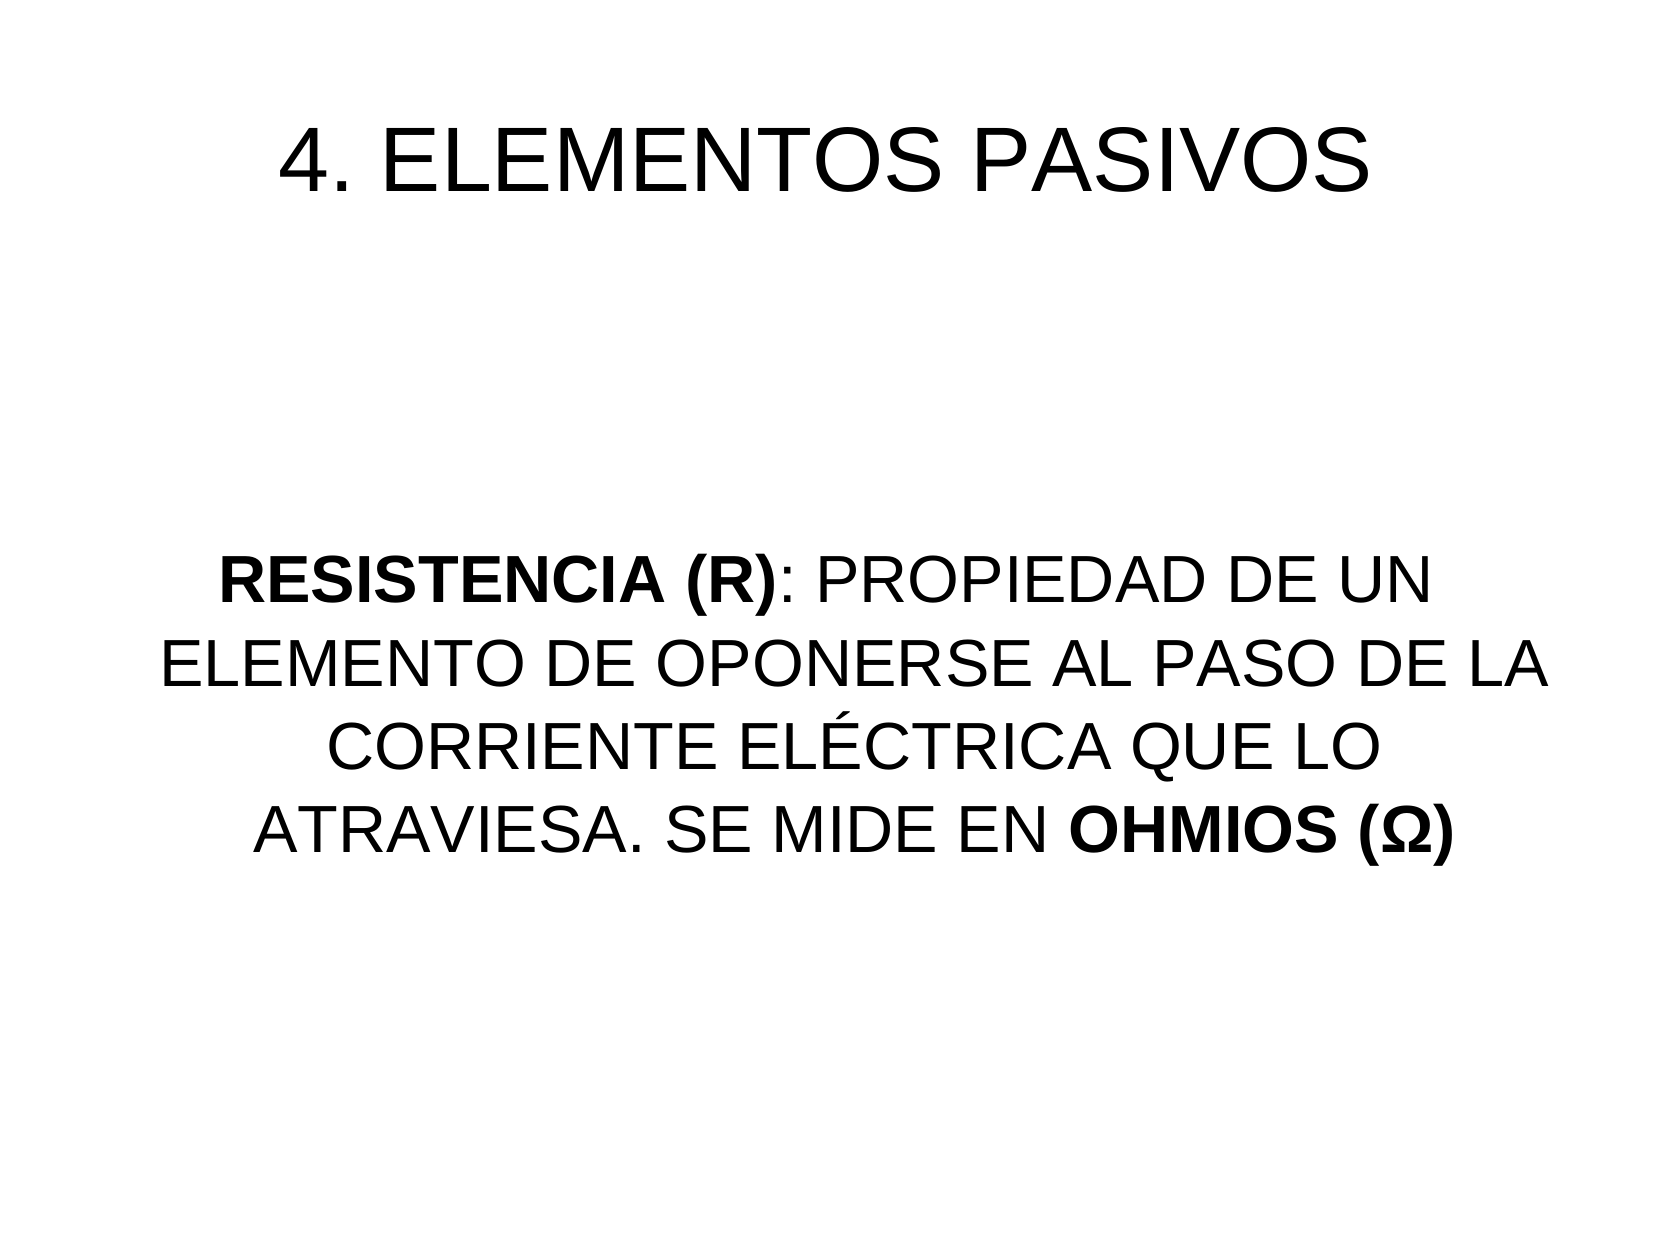

# 4. ELEMENTOS PASIVOS
RESISTENCIA (R): PROPIEDAD DE UN ELEMENTO DE OPONERSE AL PASO DE LA CORRIENTE ELÉCTRICA QUE LO ATRAVIESA. SE MIDE EN OHMIOS (Ω)